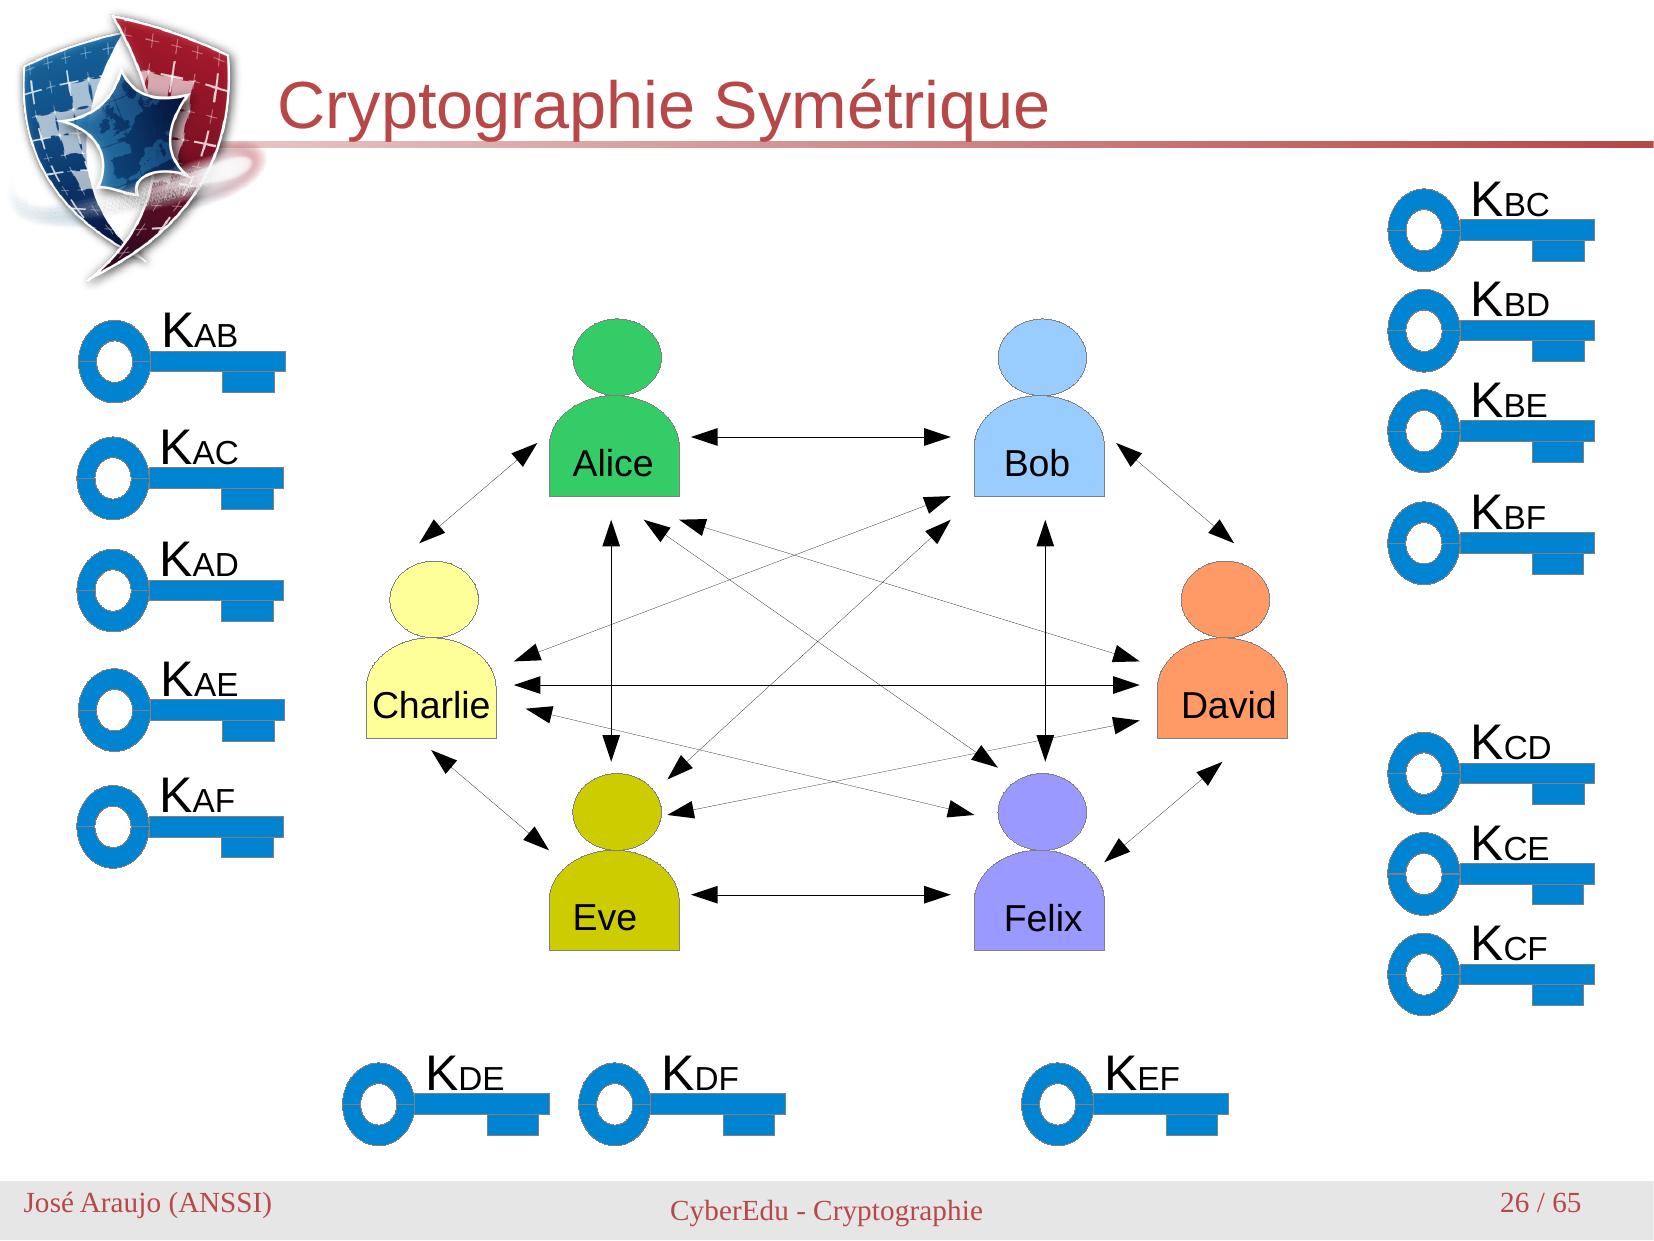

# Cryptographie Symétrique
KBC
KBD
KAB
Alice
Bob
Charlie
David
Eve
Felix
KBE
KAC
KBF
KAD
KAE
KCD
KAF
KCE
KCF
KDE
KDF
KEF